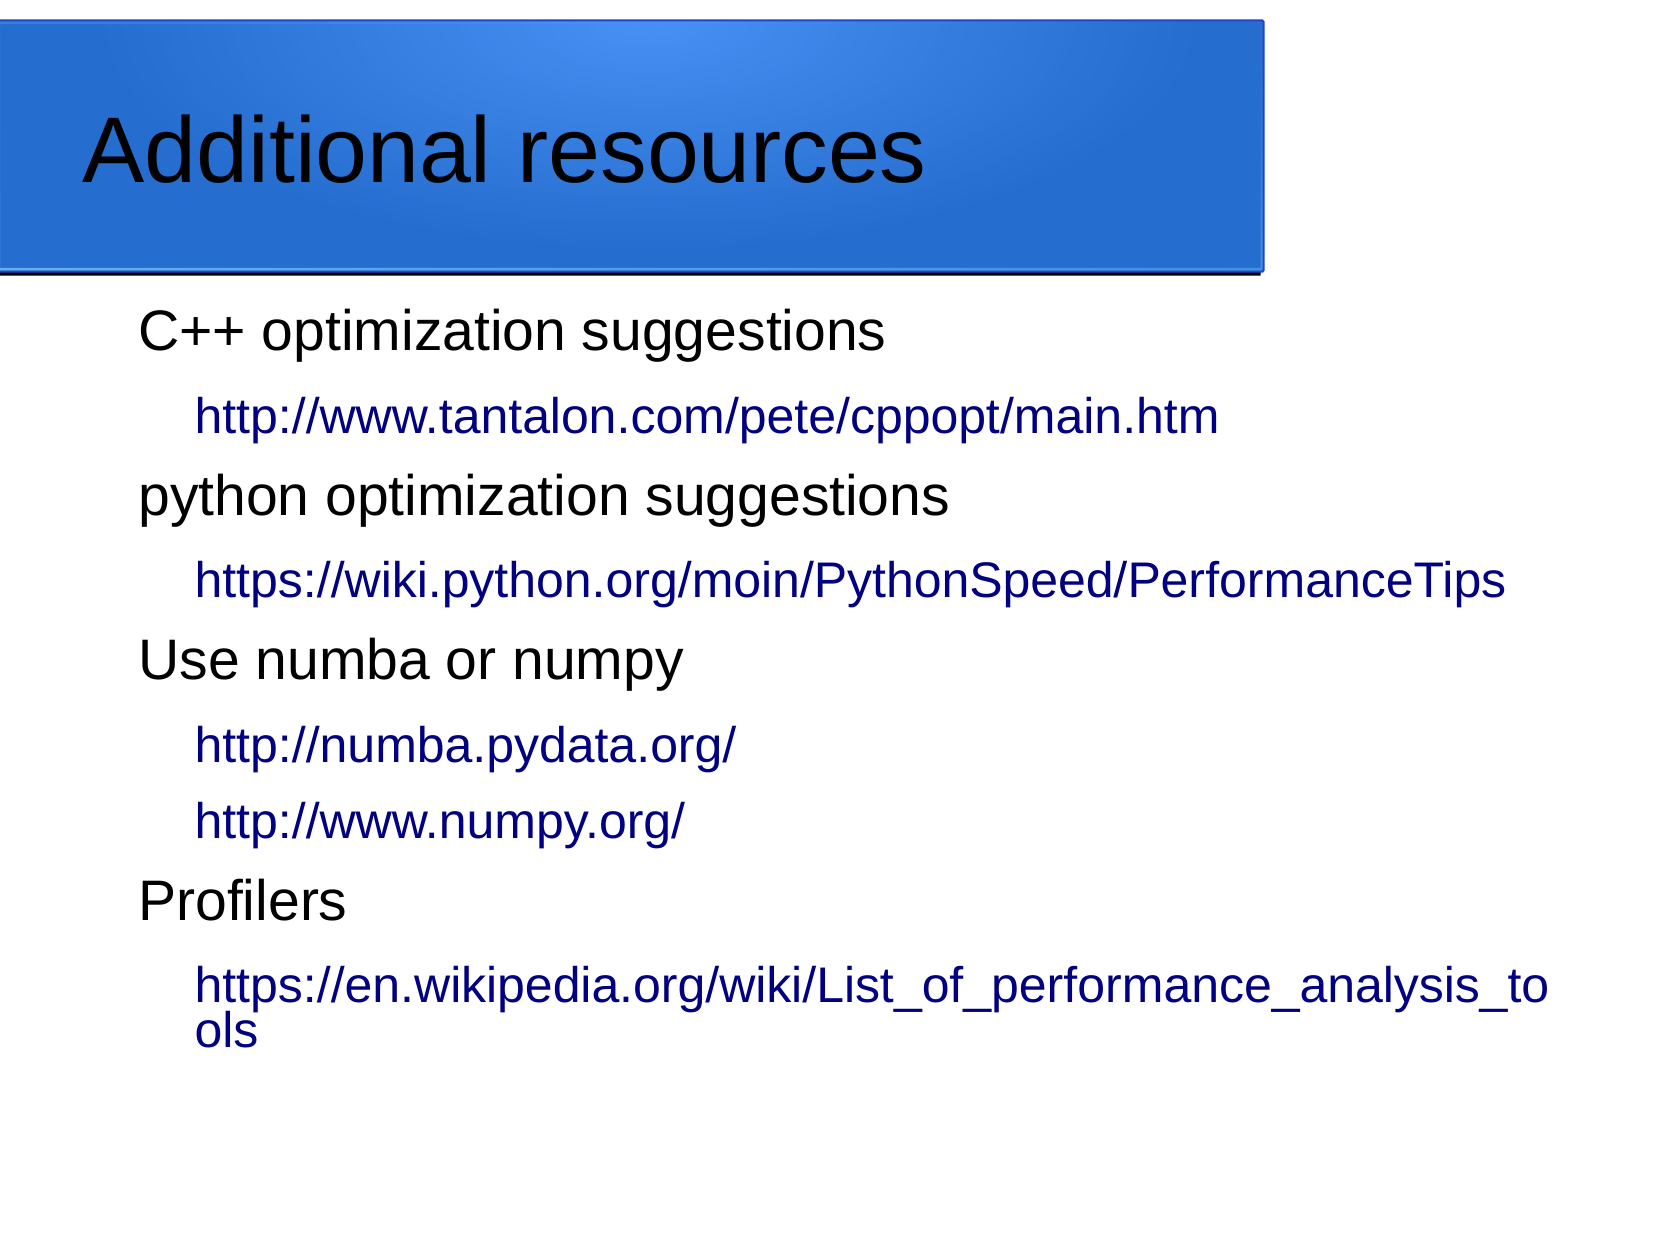

# Additional resources
C++ optimization suggestions
http://www.tantalon.com/pete/cppopt/main.htm
python optimization suggestions
https://wiki.python.org/moin/PythonSpeed/PerformanceTips
Use numba or numpy
http://numba.pydata.org/
http://www.numpy.org/
Profilers
https://en.wikipedia.org/wiki/List_of_performance_analysis_tools